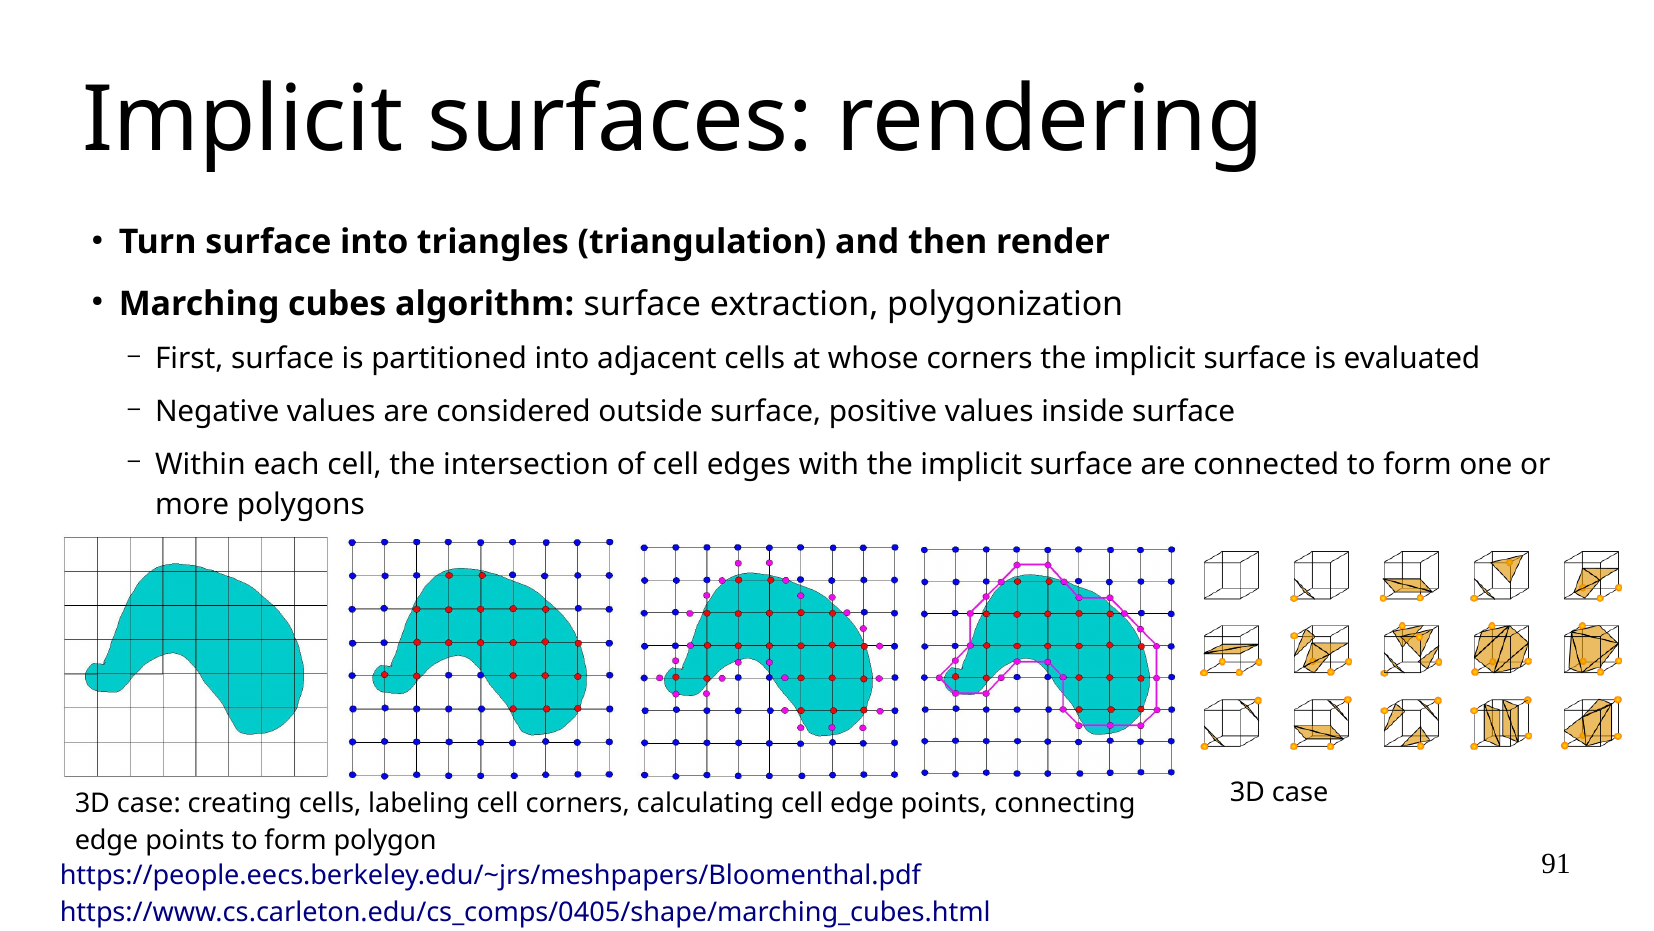

# Implicit surfaces: rendering
Turn surface into triangles (triangulation) and then render
Marching cubes algorithm: surface extraction, polygonization
First, surface is partitioned into adjacent cells at whose corners the implicit surface is evaluated
Negative values are considered outside surface, positive values inside surface
Within each cell, the intersection of cell edges with the implicit surface are connected to form one or more polygons
3D case
3D case: creating cells, labeling cell corners, calculating cell edge points, connecting edge points to form polygon
91
https://people.eecs.berkeley.edu/~jrs/meshpapers/Bloomenthal.pdf
https://www.cs.carleton.edu/cs_comps/0405/shape/marching_cubes.html